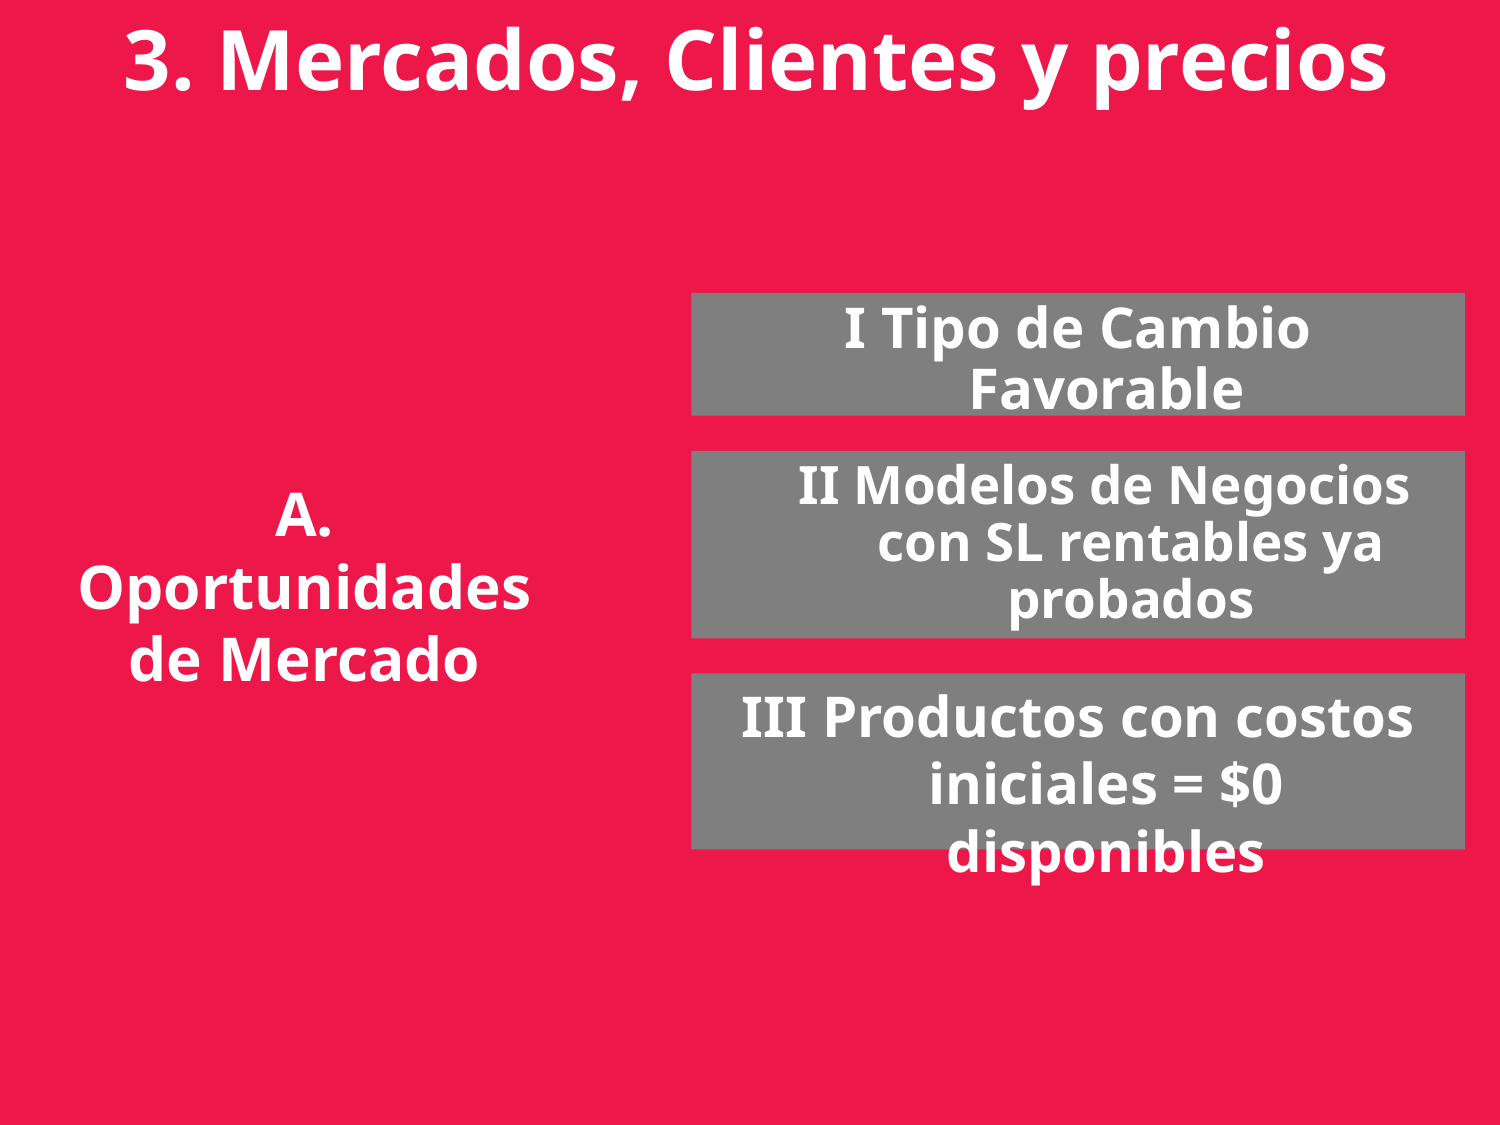

# 3. Mercados, Clientes y precios
I Tipo de Cambio Favorable
II Modelos de Negocios con SL rentables ya probados
A. Oportunidades de Mercado
III Productos con costos iniciales = $0 disponibles